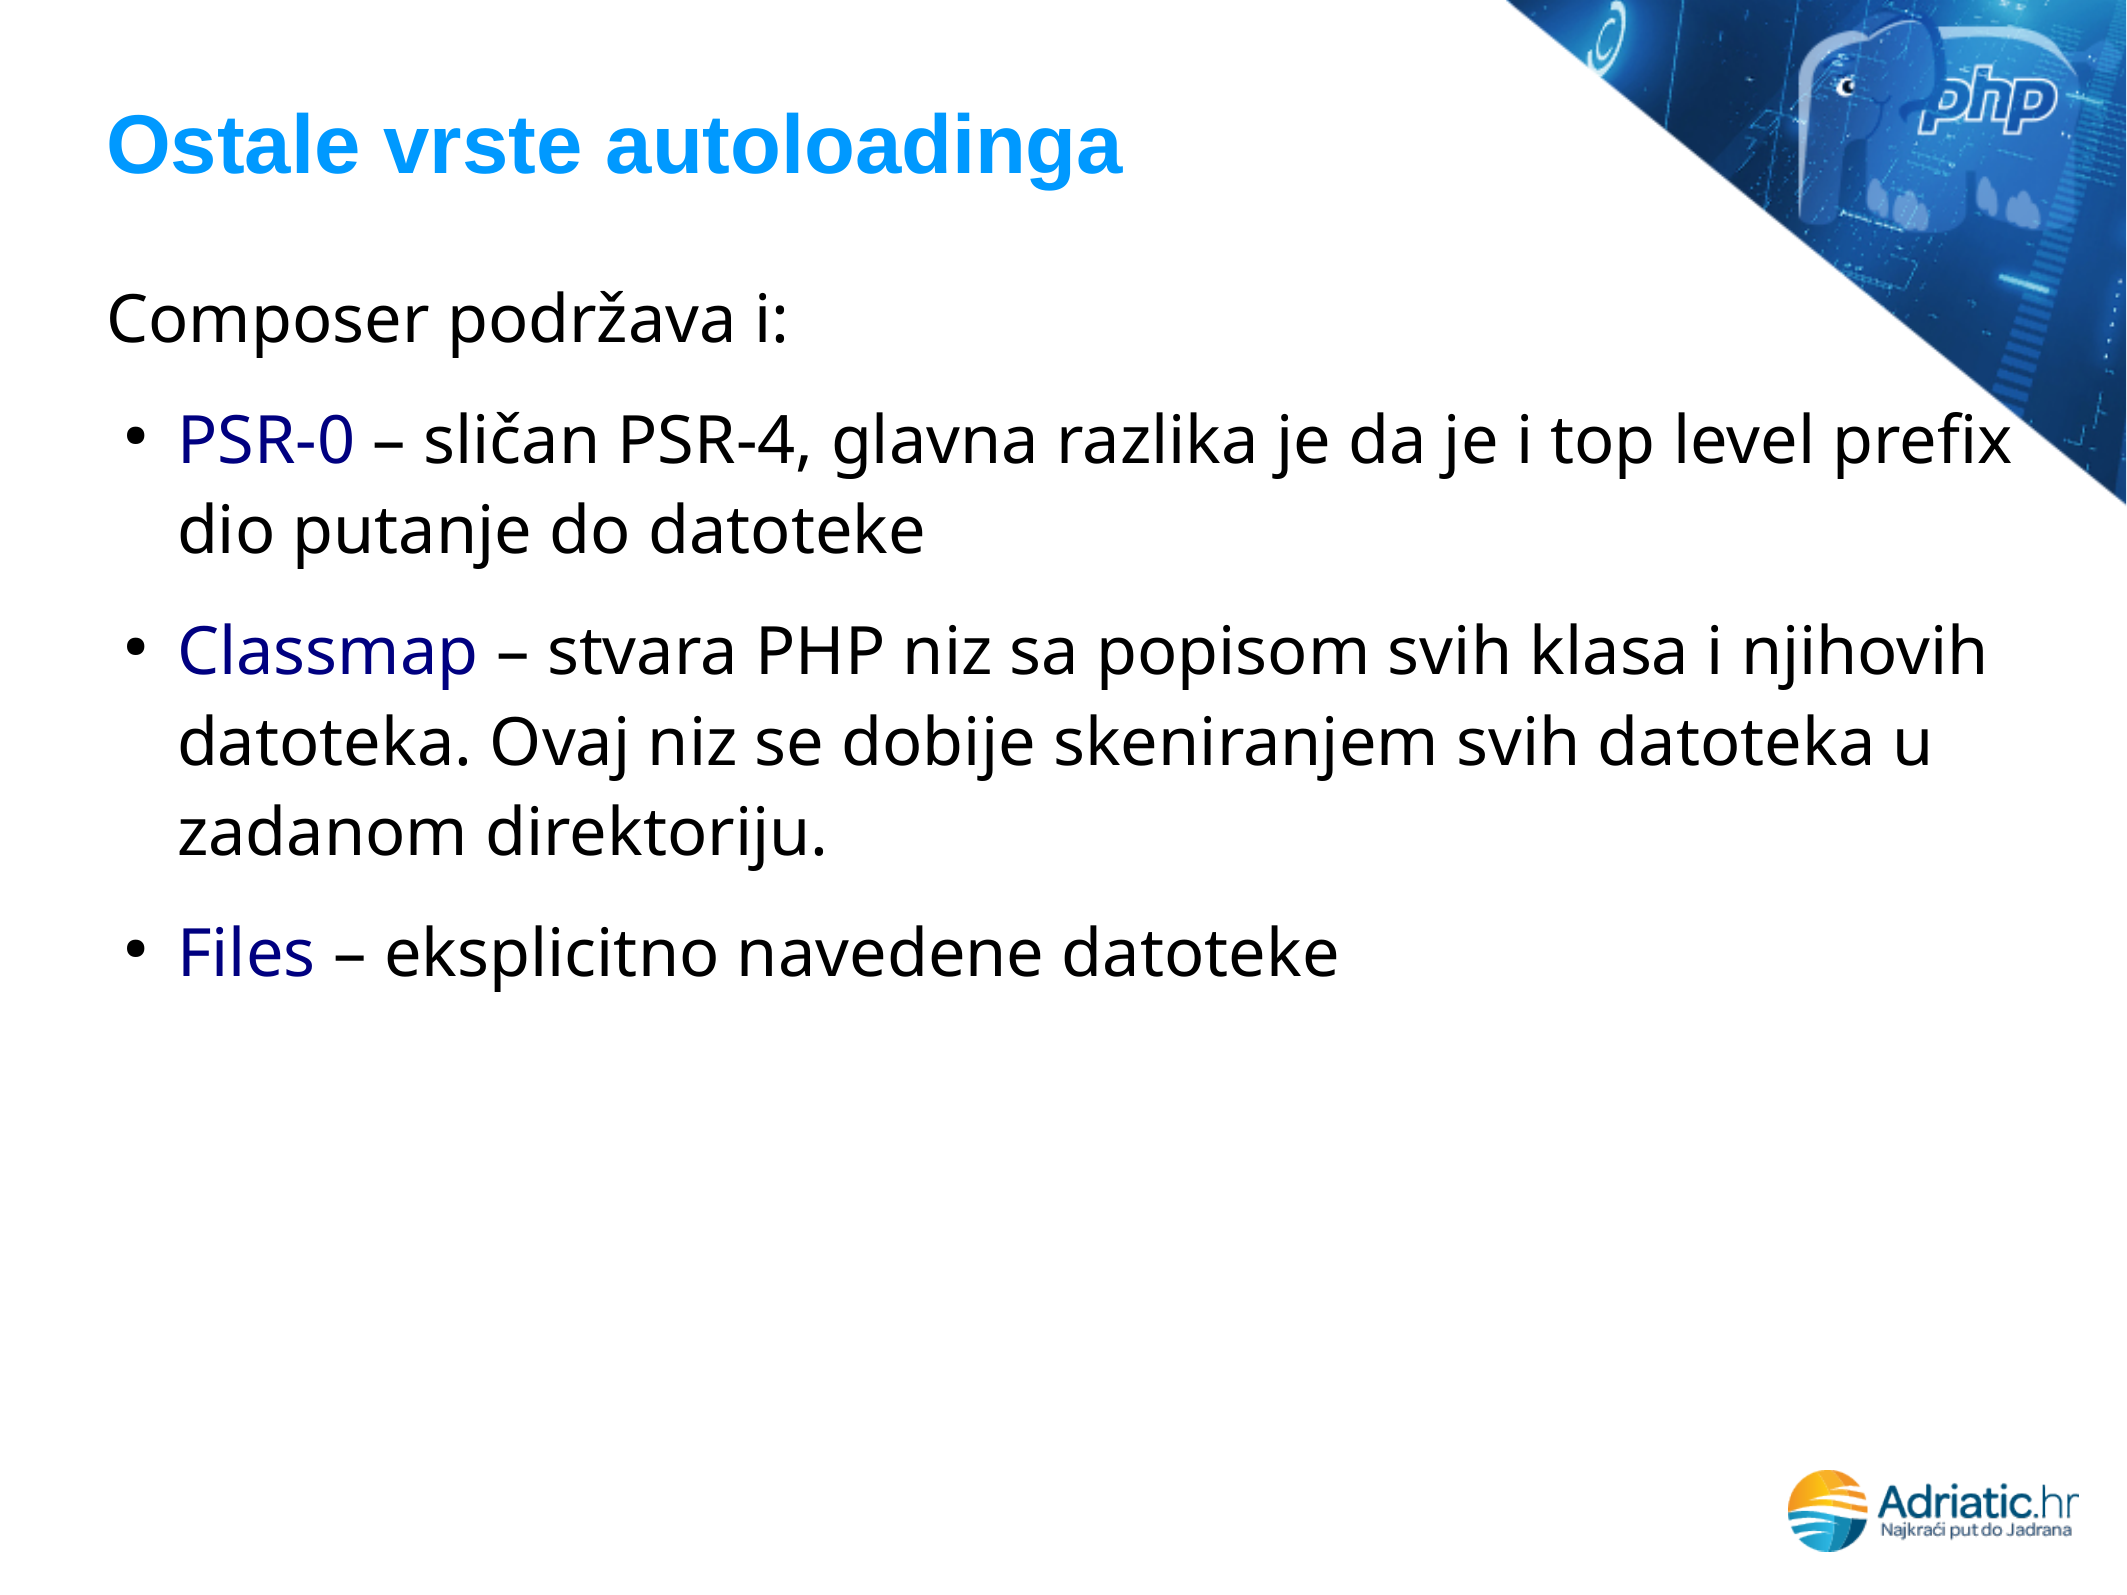

# Ostale vrste autoloadinga
Composer podržava i:
PSR-0 – sličan PSR-4, glavna razlika je da je i top level prefix dio putanje do datoteke
Classmap – stvara PHP niz sa popisom svih klasa i njihovih datoteka. Ovaj niz se dobije skeniranjem svih datoteka u zadanom direktoriju.
Files – eksplicitno navedene datoteke